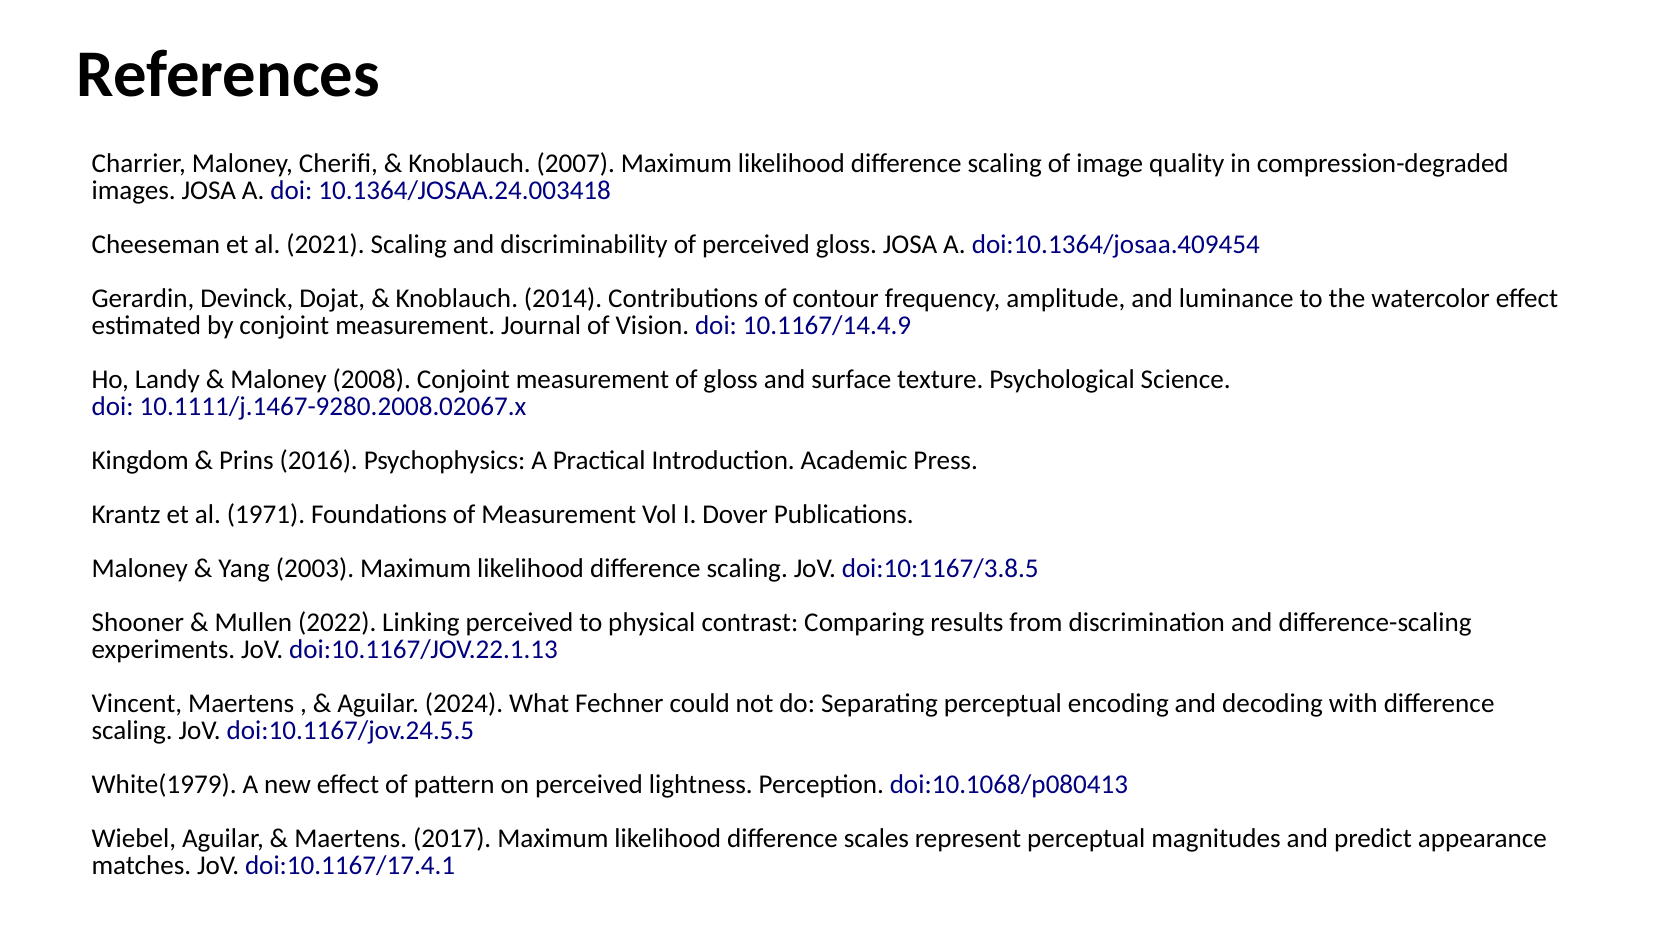

# References
Charrier, Maloney, Cherifi, & Knoblauch. (2007). Maximum likelihood difference scaling of image quality in compression-degraded images. JOSA A. doi: 10.1364/JOSAA.24.003418
Cheeseman et al. (2021). Scaling and discriminability of perceived gloss. JOSA A. doi:10.1364/josaa.409454
Gerardin, Devinck, Dojat, & Knoblauch. (2014). Contributions of contour frequency, amplitude, and luminance to the watercolor effect estimated by conjoint measurement. Journal of Vision. doi: 10.1167/14.4.9
Ho, Landy & Maloney (2008). Conjoint measurement of gloss and surface texture. Psychological Science. doi: 10.1111/j.1467-9280.2008.02067.x
Kingdom & Prins (2016). Psychophysics: A Practical Introduction. Academic Press.
Krantz et al. (1971). Foundations of Measurement Vol I. Dover Publications.
Maloney & Yang (2003). Maximum likelihood difference scaling. JoV. doi:10:1167/3.8.5
Shooner & Mullen (2022). Linking perceived to physical contrast: Comparing results from discrimination and difference-scaling experiments. JoV. doi:10.1167/JOV.22.1.13
Vincent, Maertens , & Aguilar. (2024). What Fechner could not do: Separating perceptual encoding and decoding with difference scaling. JoV. doi:10.1167/jov.24.5.5
White(1979). A new effect of pattern on perceived lightness. Perception. doi:10.1068/p080413
Wiebel, Aguilar, & Maertens. (2017). Maximum likelihood difference scales represent perceptual magnitudes and predict appearance matches. JoV. doi:10.1167/17.4.1